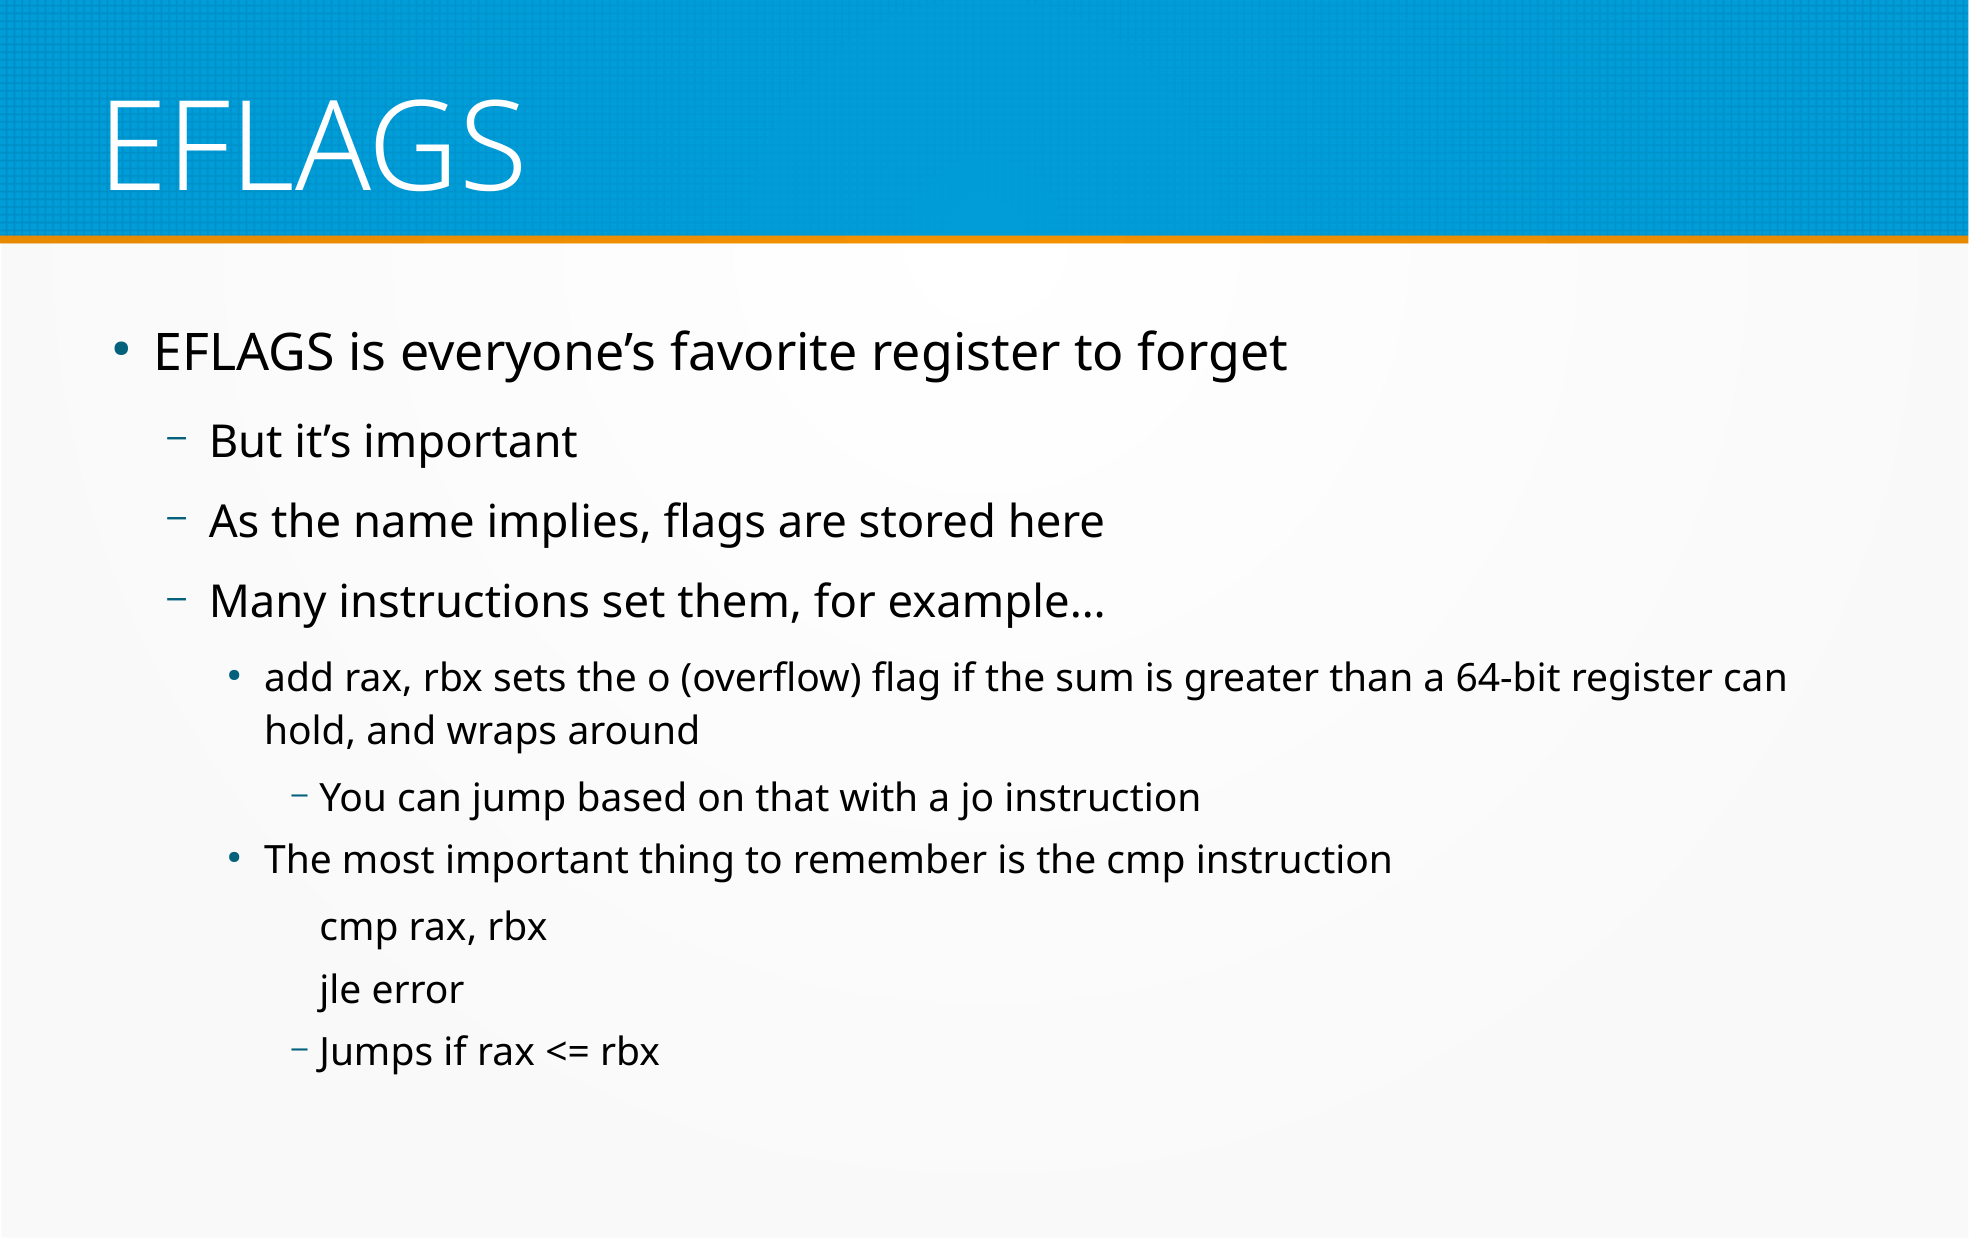

# EFLAGS
EFLAGS is everyone’s favorite register to forget
But it’s important
As the name implies, flags are stored here
Many instructions set them, for example…
add rax, rbx sets the o (overflow) flag if the sum is greater than a 64-bit register can hold, and wraps around
You can jump based on that with a jo instruction
The most important thing to remember is the cmp instruction
cmp rax, rbx
jle error
Jumps if rax <= rbx